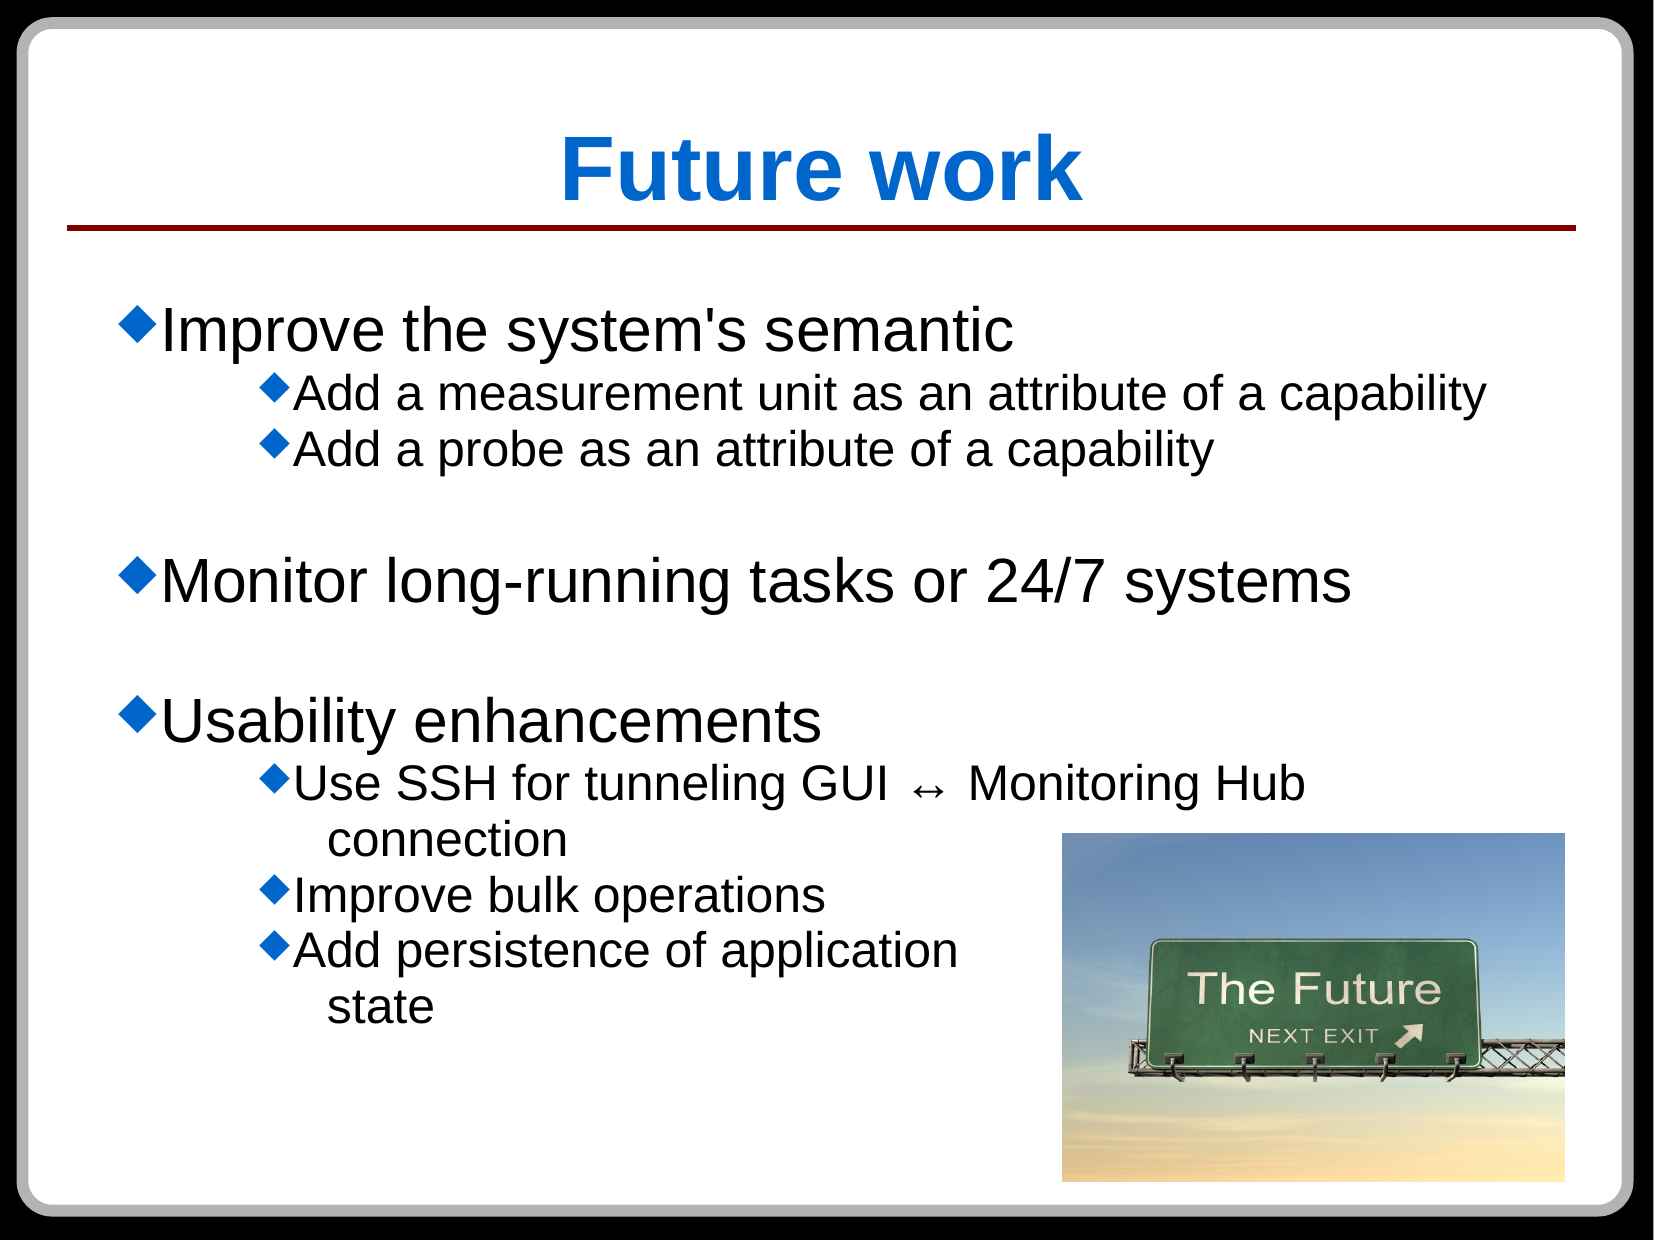

# Future work
Improve the system's semantic
Add a measurement unit as an attribute of a capability
Add a probe as an attribute of a capability
Monitor long-running tasks or 24/7 systems
Usability enhancements
Use SSH for tunneling GUI ↔ Monitoring Hub connection
Improve bulk operations
Add persistence of application
state